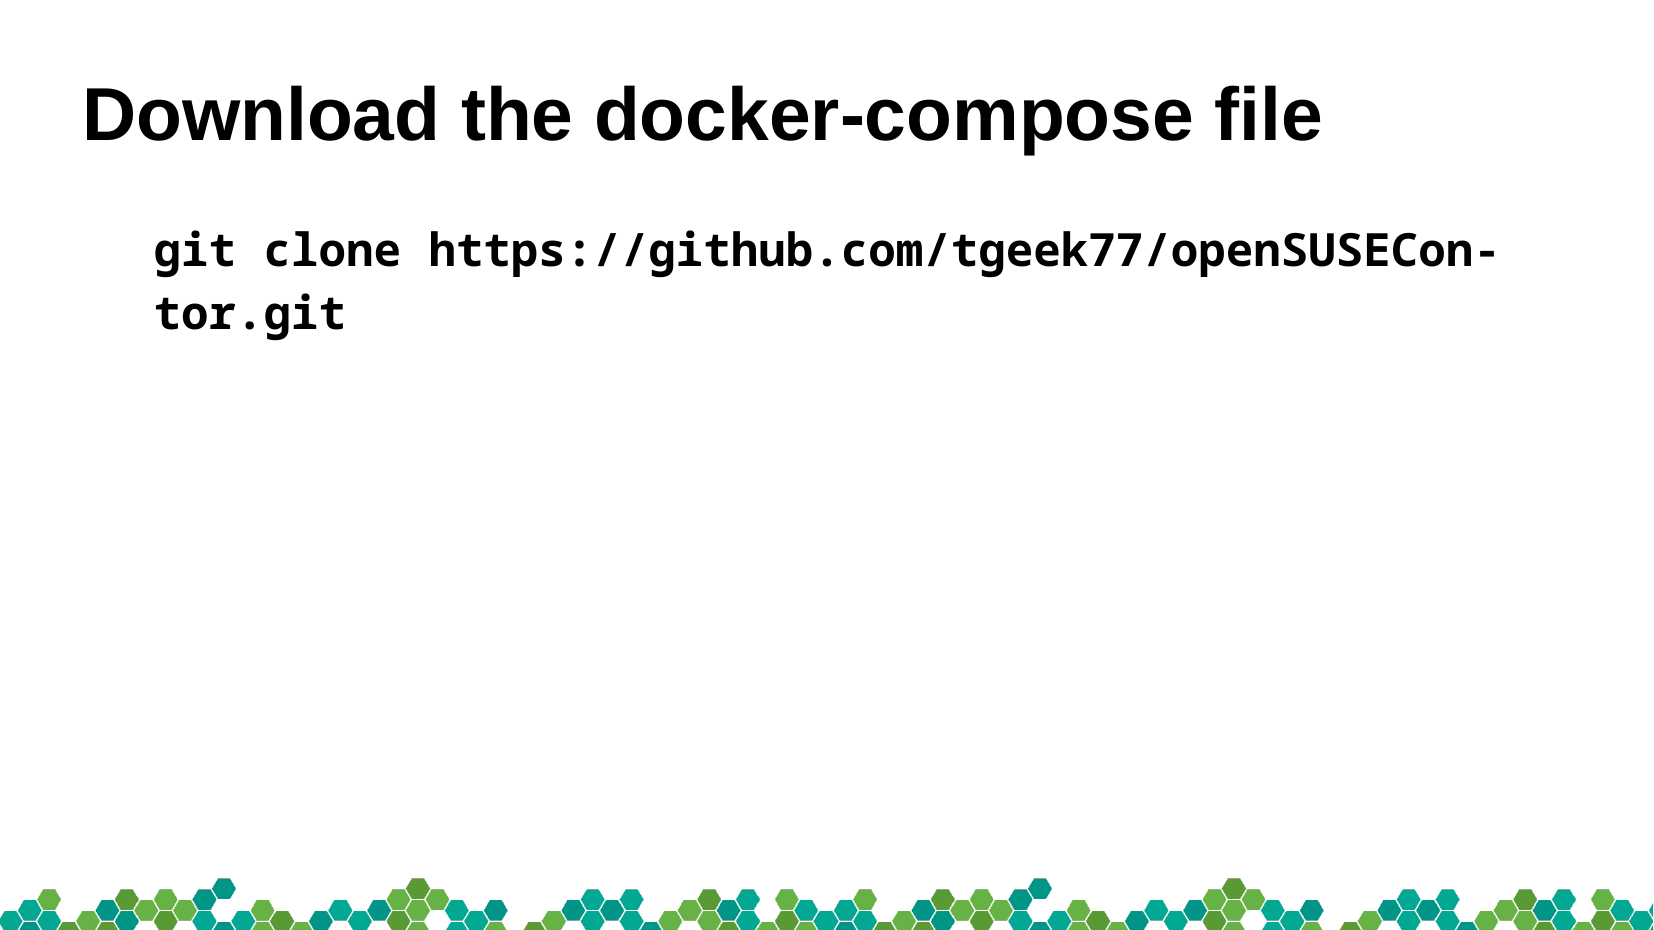

# Download the docker-compose file
git clone https://github.com/tgeek77/openSUSECon-tor.git